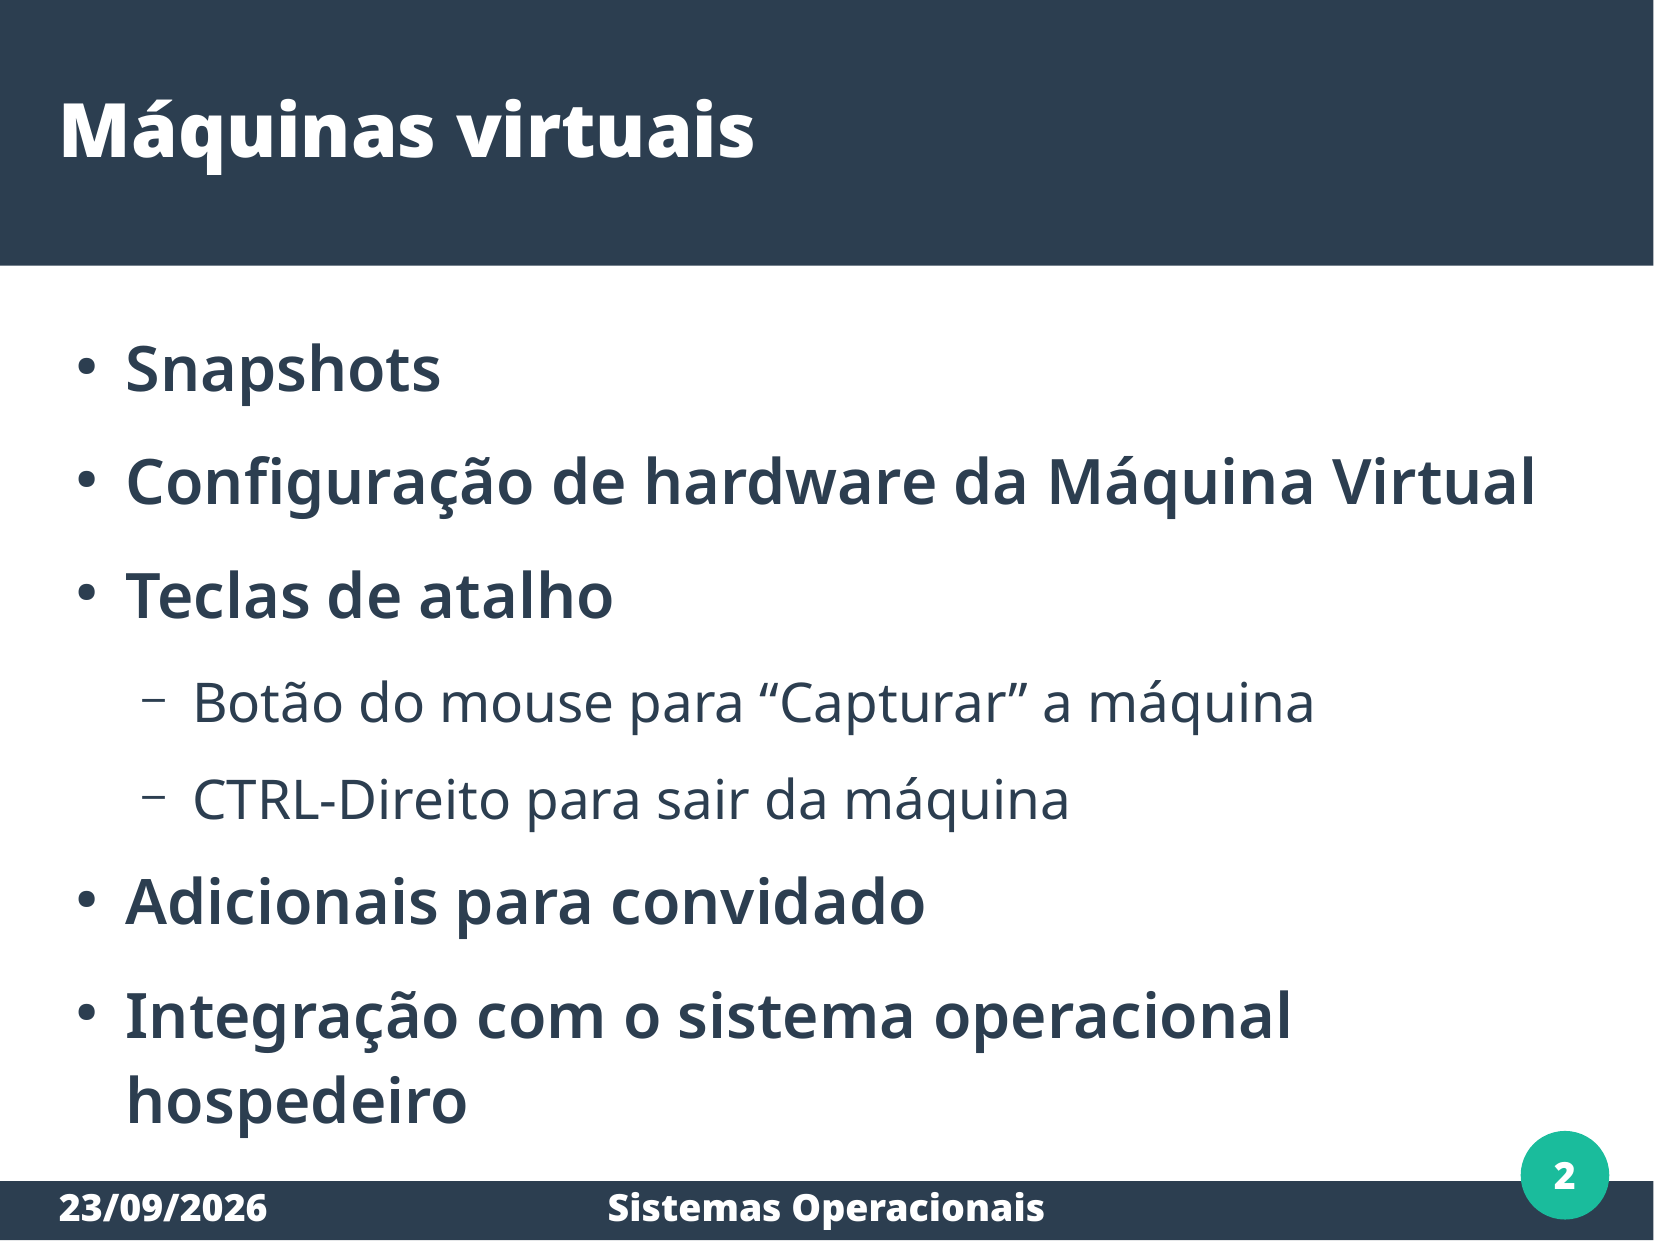

# Máquinas virtuais
Snapshots
Configuração de hardware da Máquina Virtual
Teclas de atalho
Botão do mouse para “Capturar” a máquina
CTRL-Direito para sair da máquina
Adicionais para convidado
Integração com o sistema operacional hospedeiro
2
Sistemas Operacionais